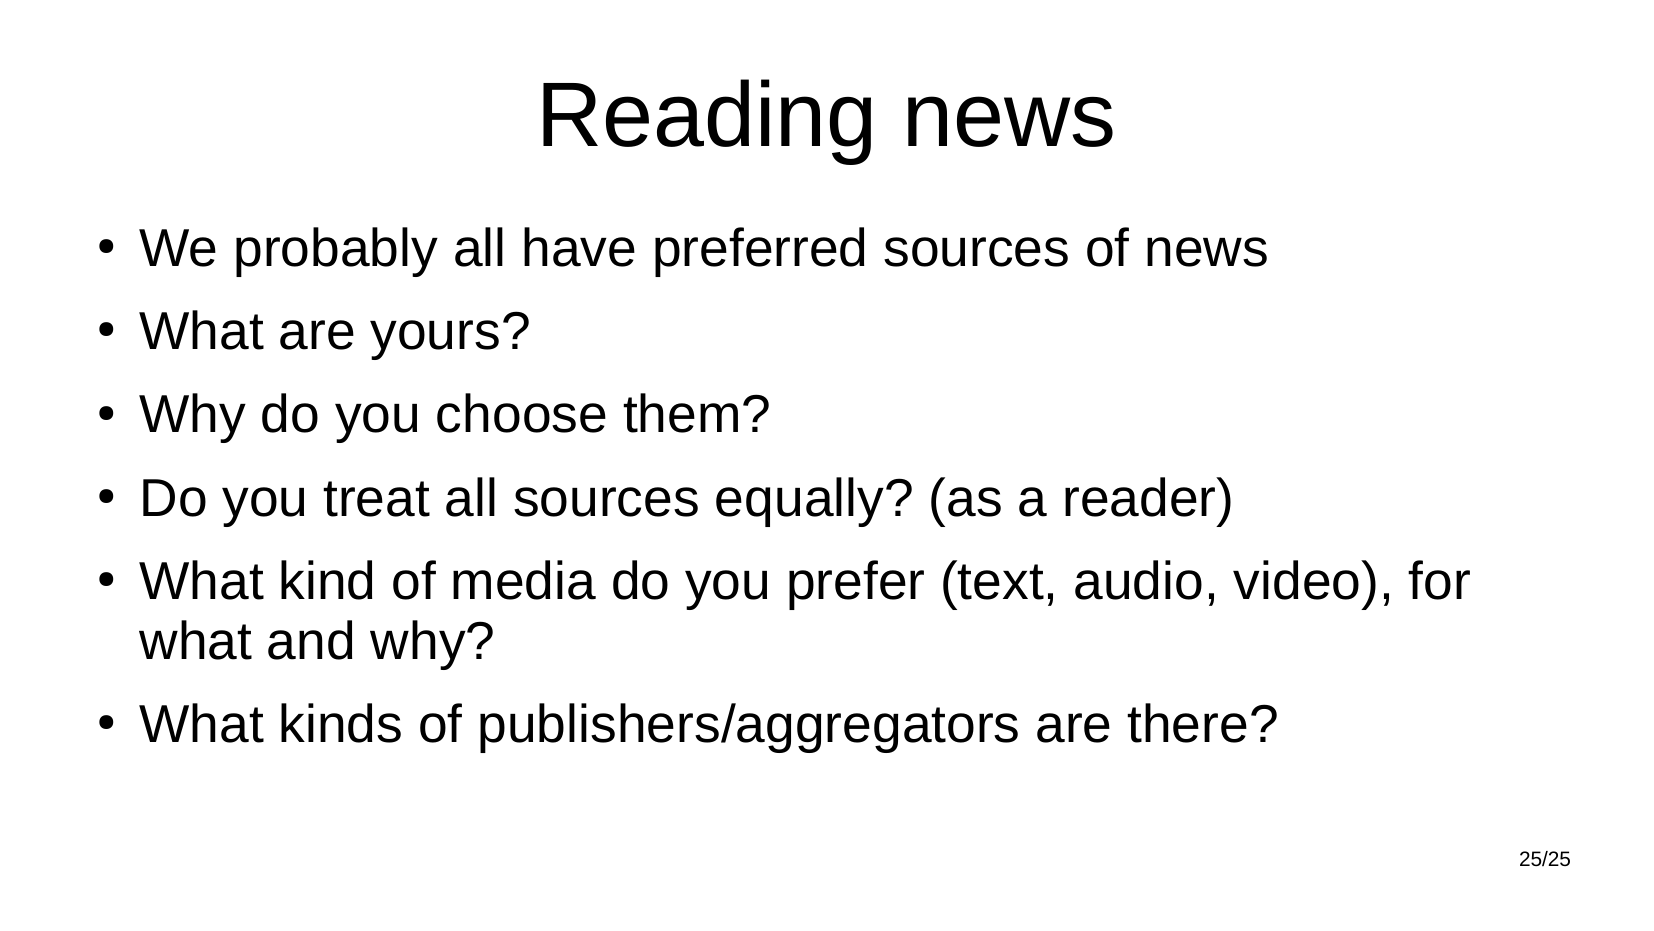

# Reading news
We probably all have preferred sources of news
What are yours?
Why do you choose them?
Do you treat all sources equally? (as a reader)
What kind of media do you prefer (text, audio, video), for what and why?
What kinds of publishers/aggregators are there?
25